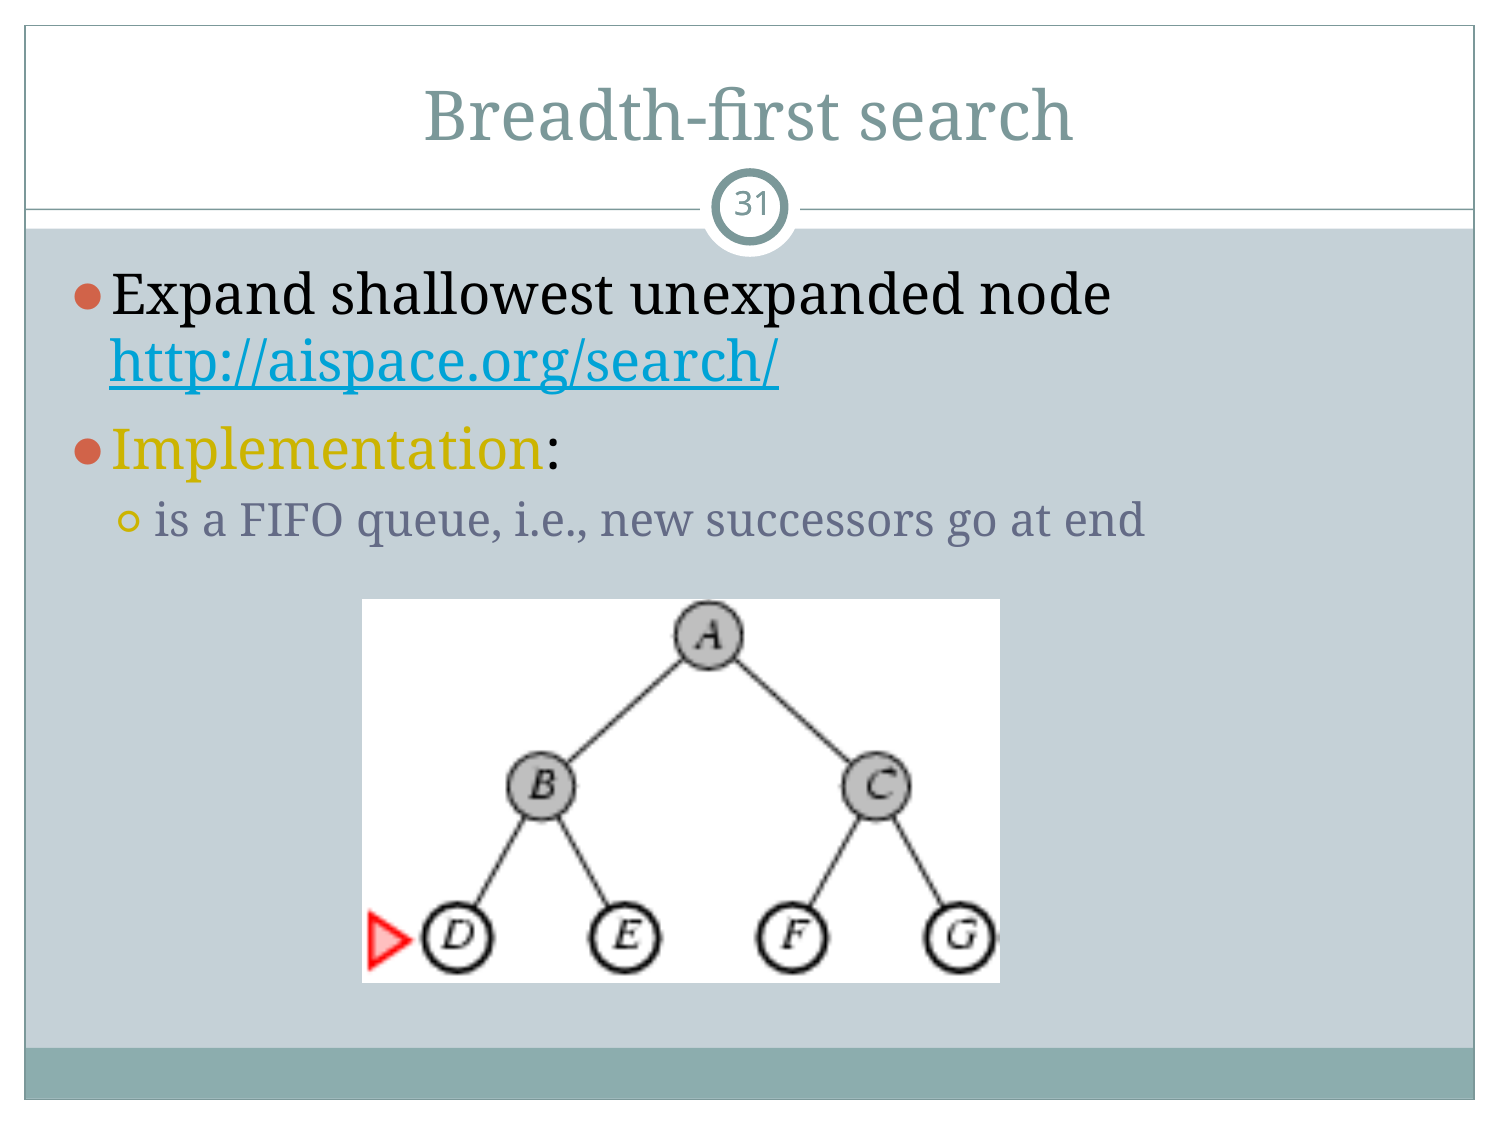

# Breadth-first search
Expand shallowest unexpanded node
http://aispace.org/search/
Implementation:
is a FIFO queue, i.e., new successors go at end